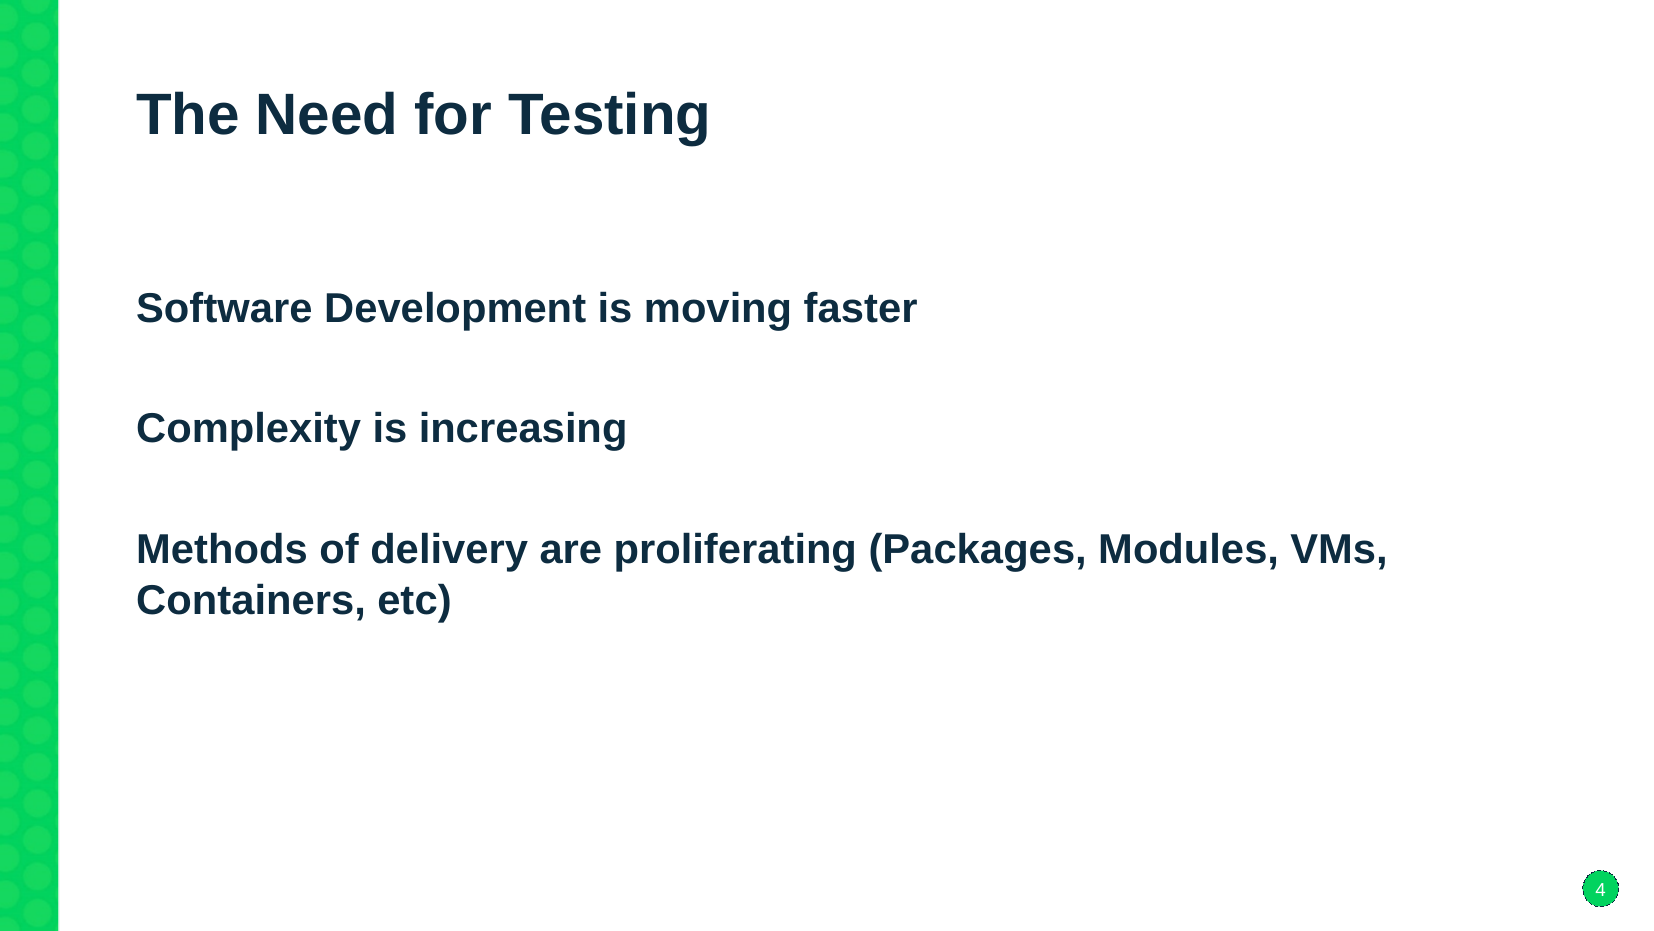

# The Need for Testing
Software Development is moving faster
Complexity is increasing
Methods of delivery are proliferating (Packages, Modules, VMs, Containers, etc)
4